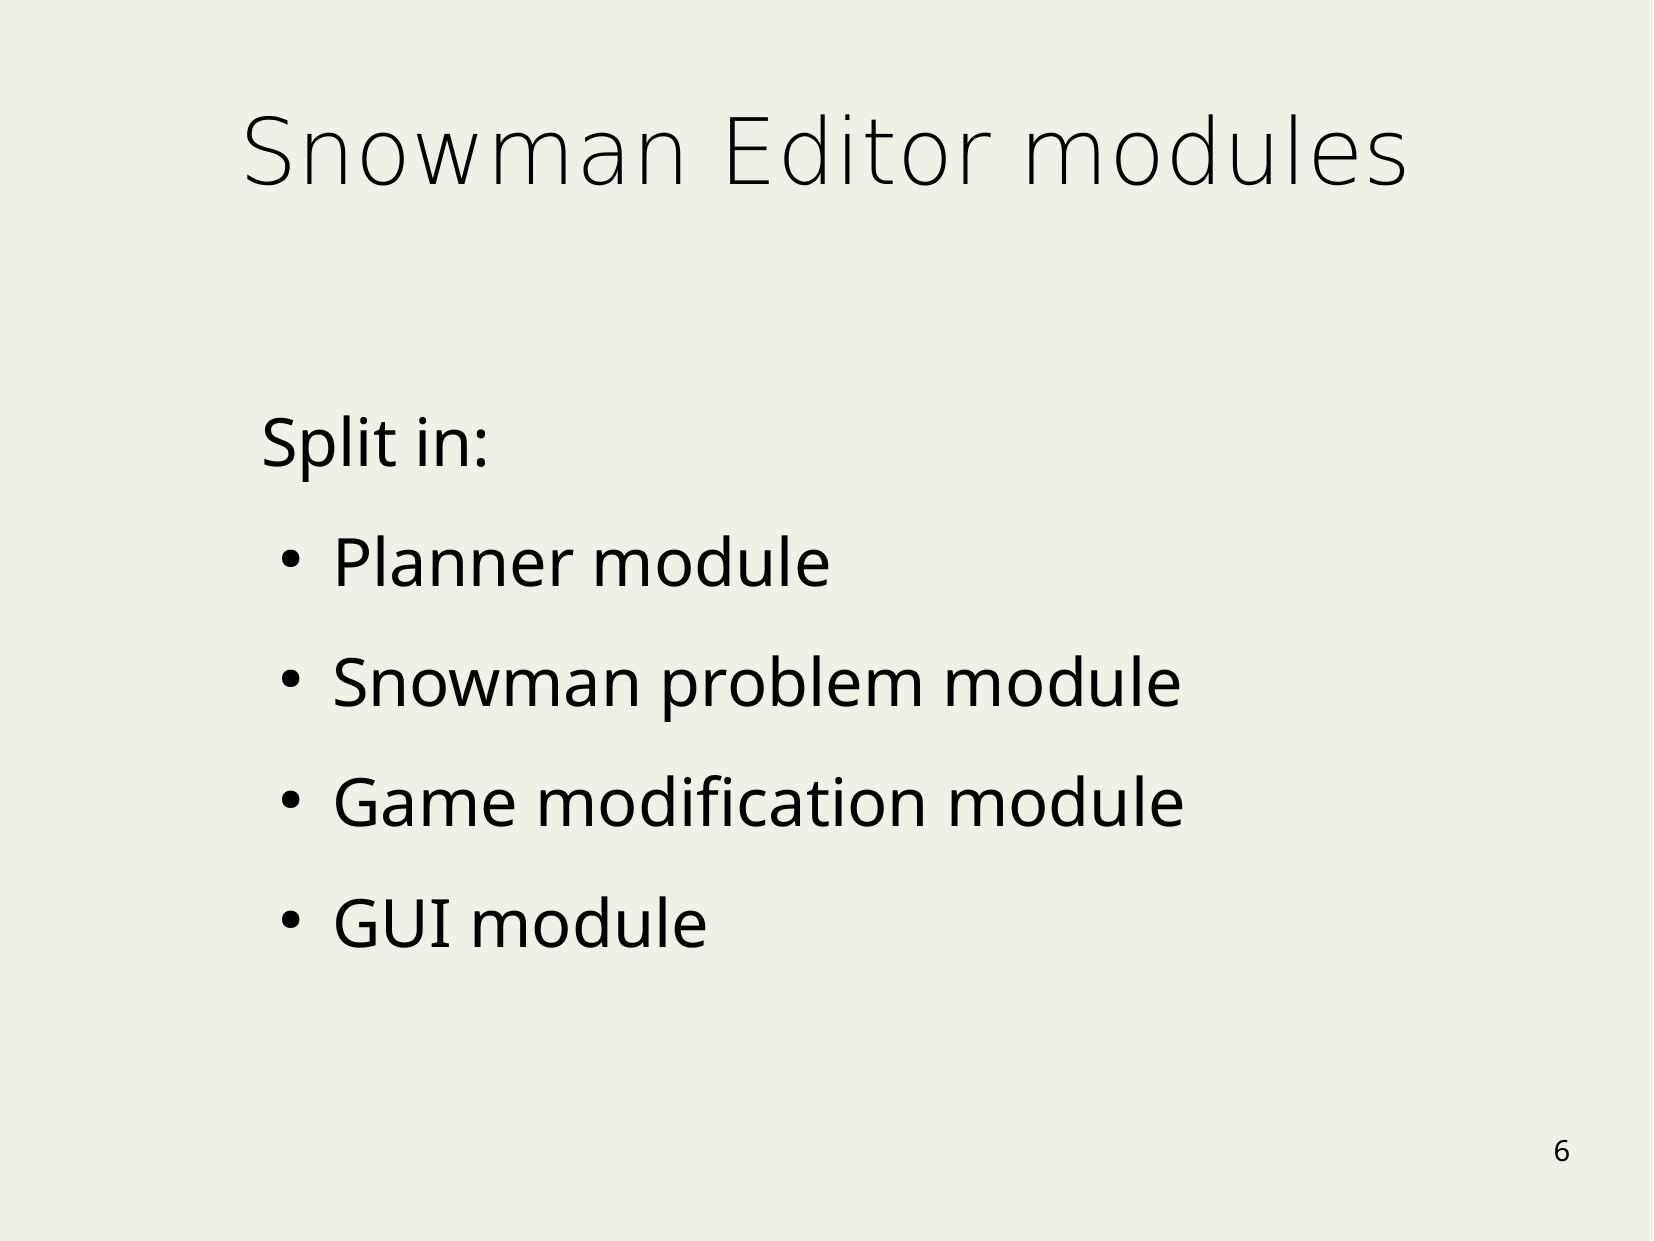

# Snowman Editor modules
Split in:
Planner module
Snowman problem module
Game modification module
GUI module
6